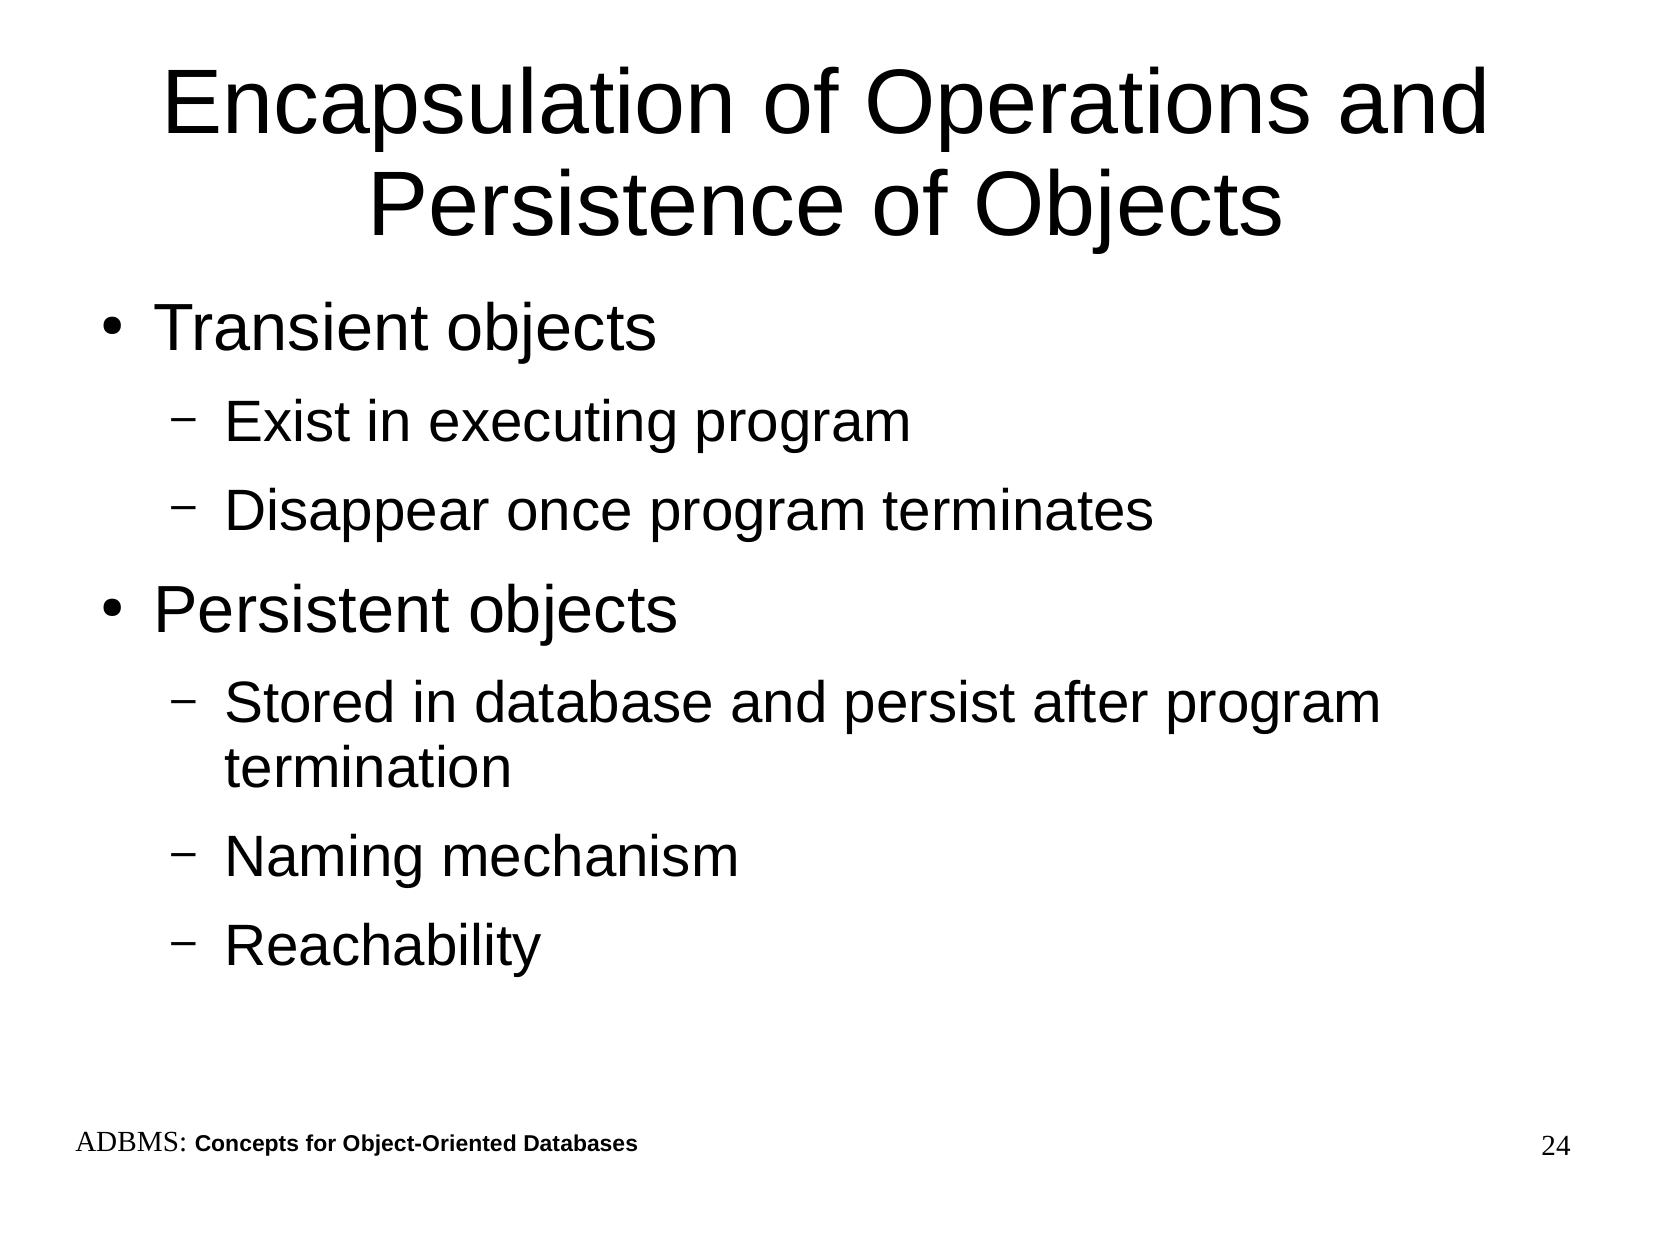

# Encapsulation of Operations and Persistence of Objects
Transient objects
Exist in executing program
Disappear once program terminates
Persistent objects
Stored in database and persist after program termination
Naming mechanism
Reachability